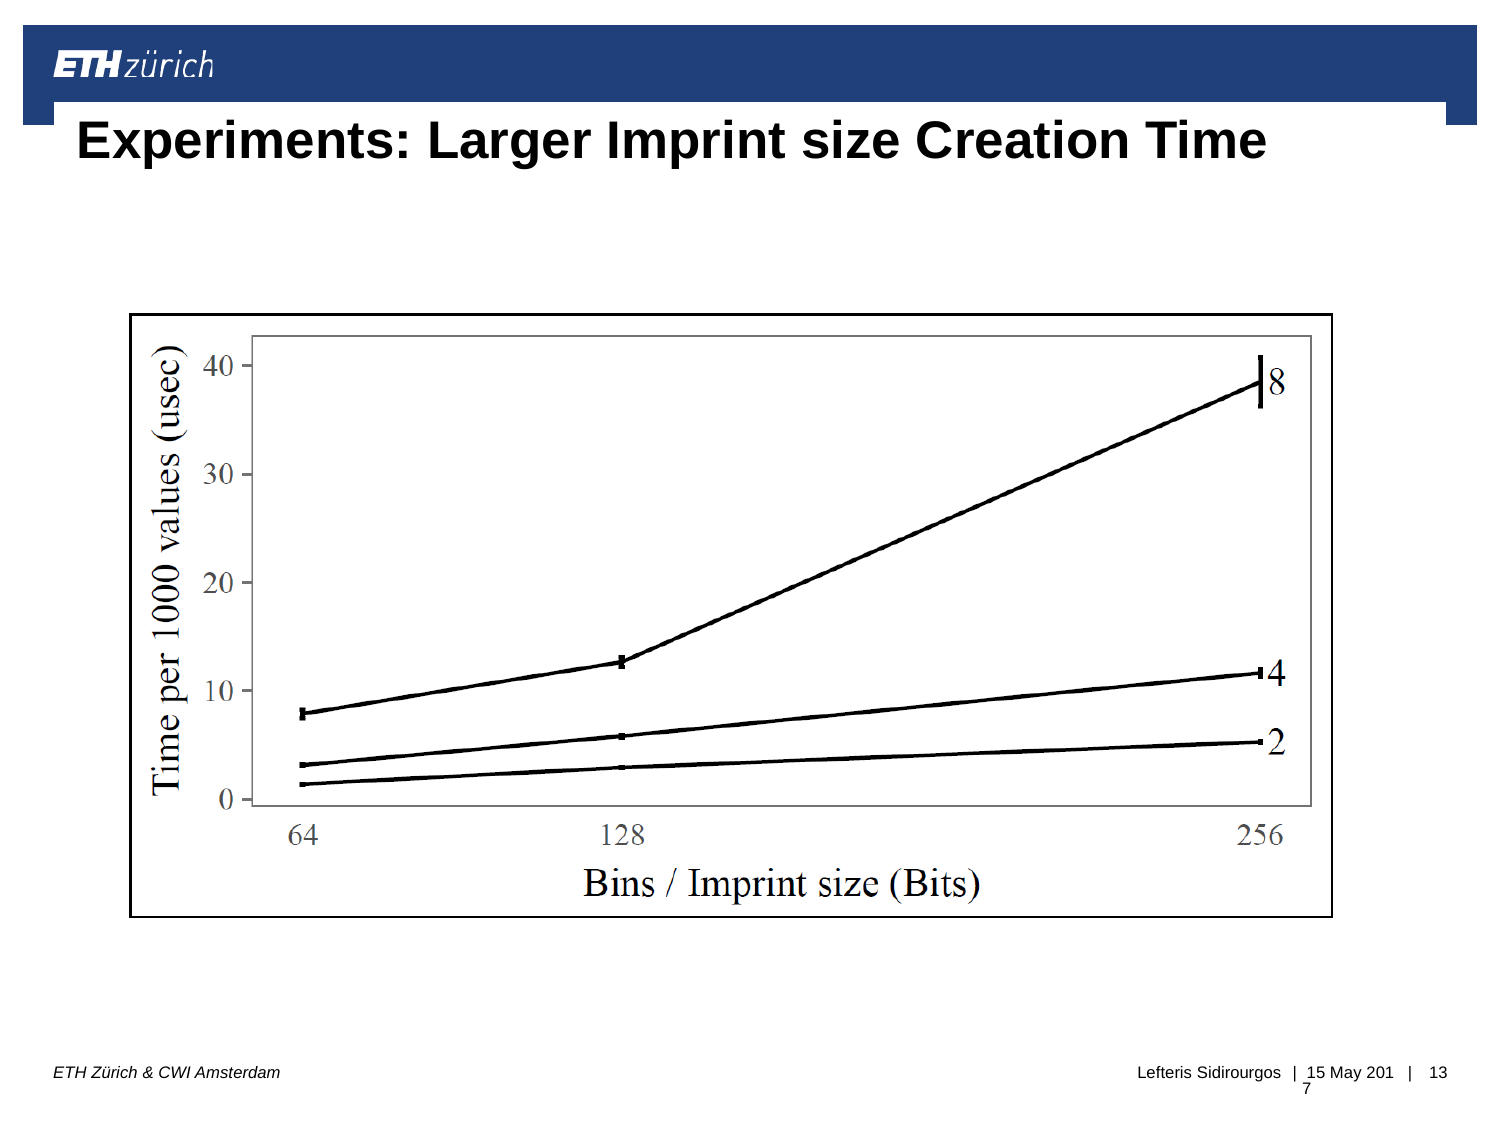

# Experiments: Larger Imprint size Creation Time
Lefteris Sidirourgos
 15 May 2017
13